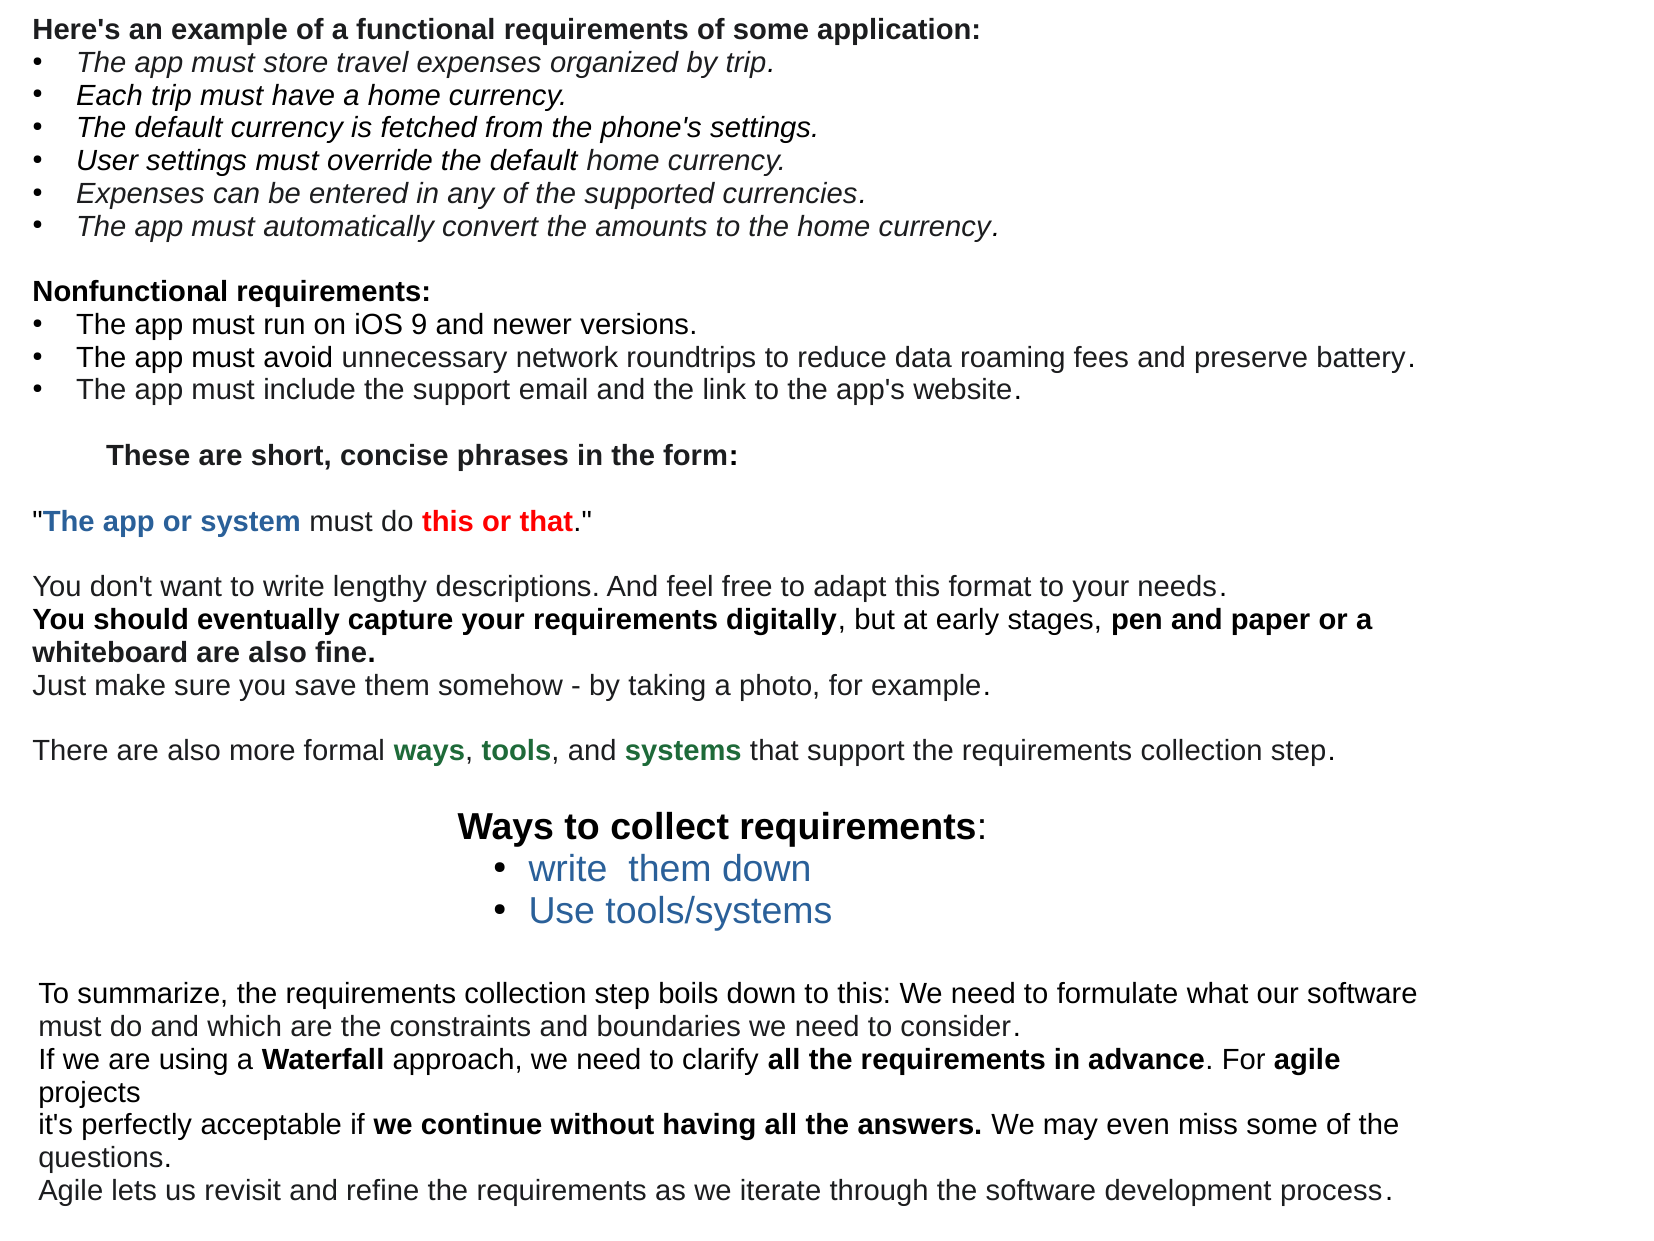

Here's an example of a functional requirements of some application:
 The app must store travel expenses organized by trip.
 Each trip must have a home currency.
 The default currency is fetched from the phone's settings.
 User settings must override the default home currency.
 Expenses can be entered in any of the supported currencies.
 The app must automatically convert the amounts to the home currency.
Nonfunctional requirements:
 The app must run on iOS 9 and newer versions.
 The app must avoid unnecessary network roundtrips to reduce data roaming fees and preserve battery.
 The app must include the support email and the link to the app's website.
	These are short, concise phrases in the form:
"The app or system must do this or that."
You don't want to write lengthy descriptions. And feel free to adapt this format to your needs.
You should eventually capture your requirements digitally, but at early stages, pen and paper or a
whiteboard are also fine.
Just make sure you save them somehow - by taking a photo, for example.
There are also more formal ways, tools, and systems that support the requirements collection step.
Ways to collect requirements:
write them down
Use tools/systems
To summarize, the requirements collection step boils down to this: We need to formulate what our software
must do and which are the constraints and boundaries we need to consider.
If we are using a Waterfall approach, we need to clarify all the requirements in advance. For agile
projects
it's perfectly acceptable if we continue without having all the answers. We may even miss some of the
questions.
Agile lets us revisit and refine the requirements as we iterate through the software development process.